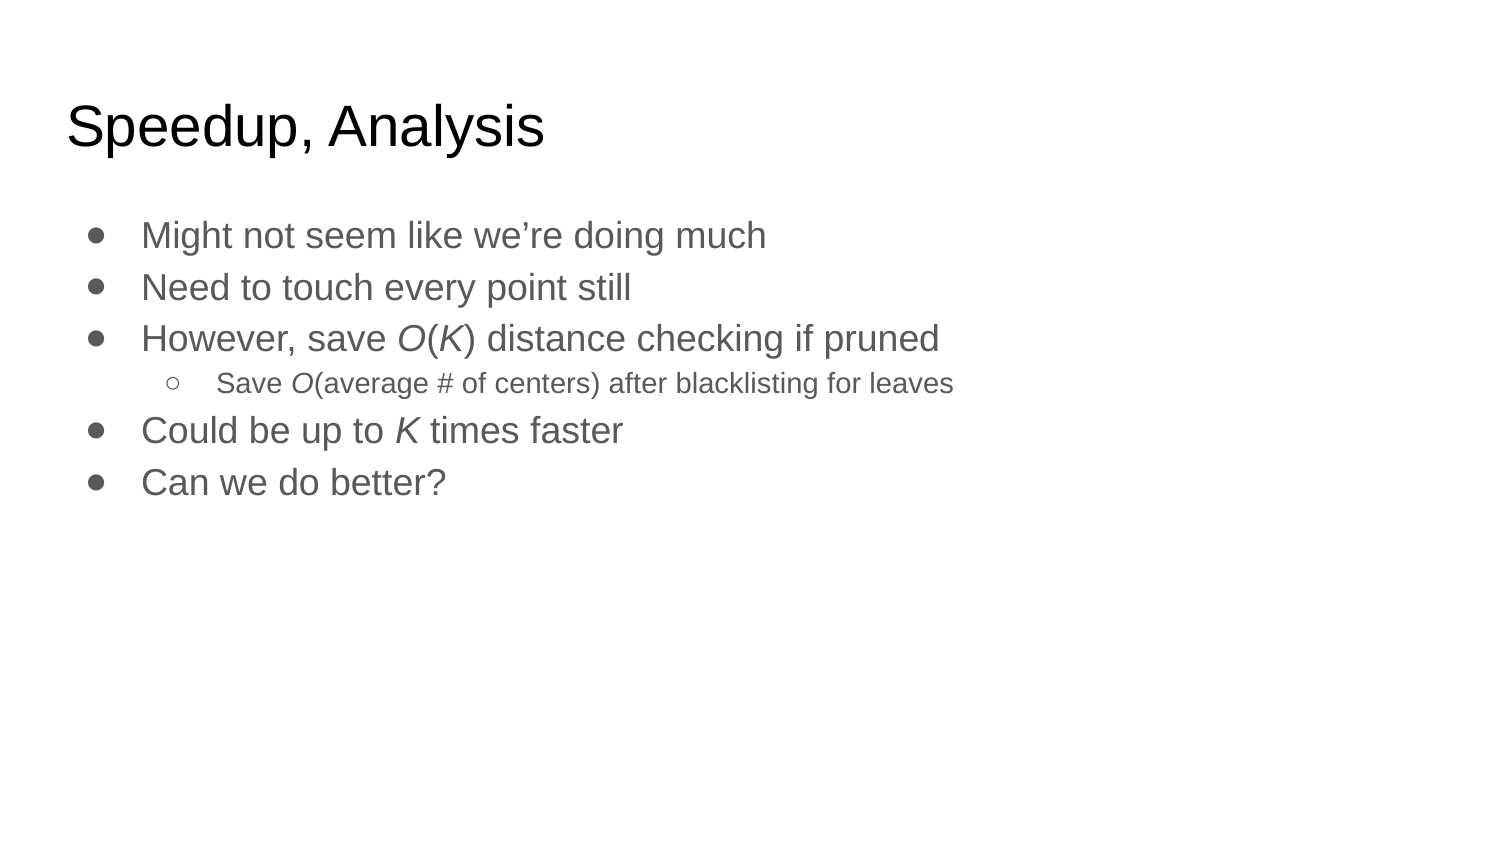

# Speedup, Analysis
Might not seem like we’re doing much
Need to touch every point still
However, save O(K) distance checking if pruned
Save O(average # of centers) after blacklisting for leaves
Could be up to K times faster
Can we do better?